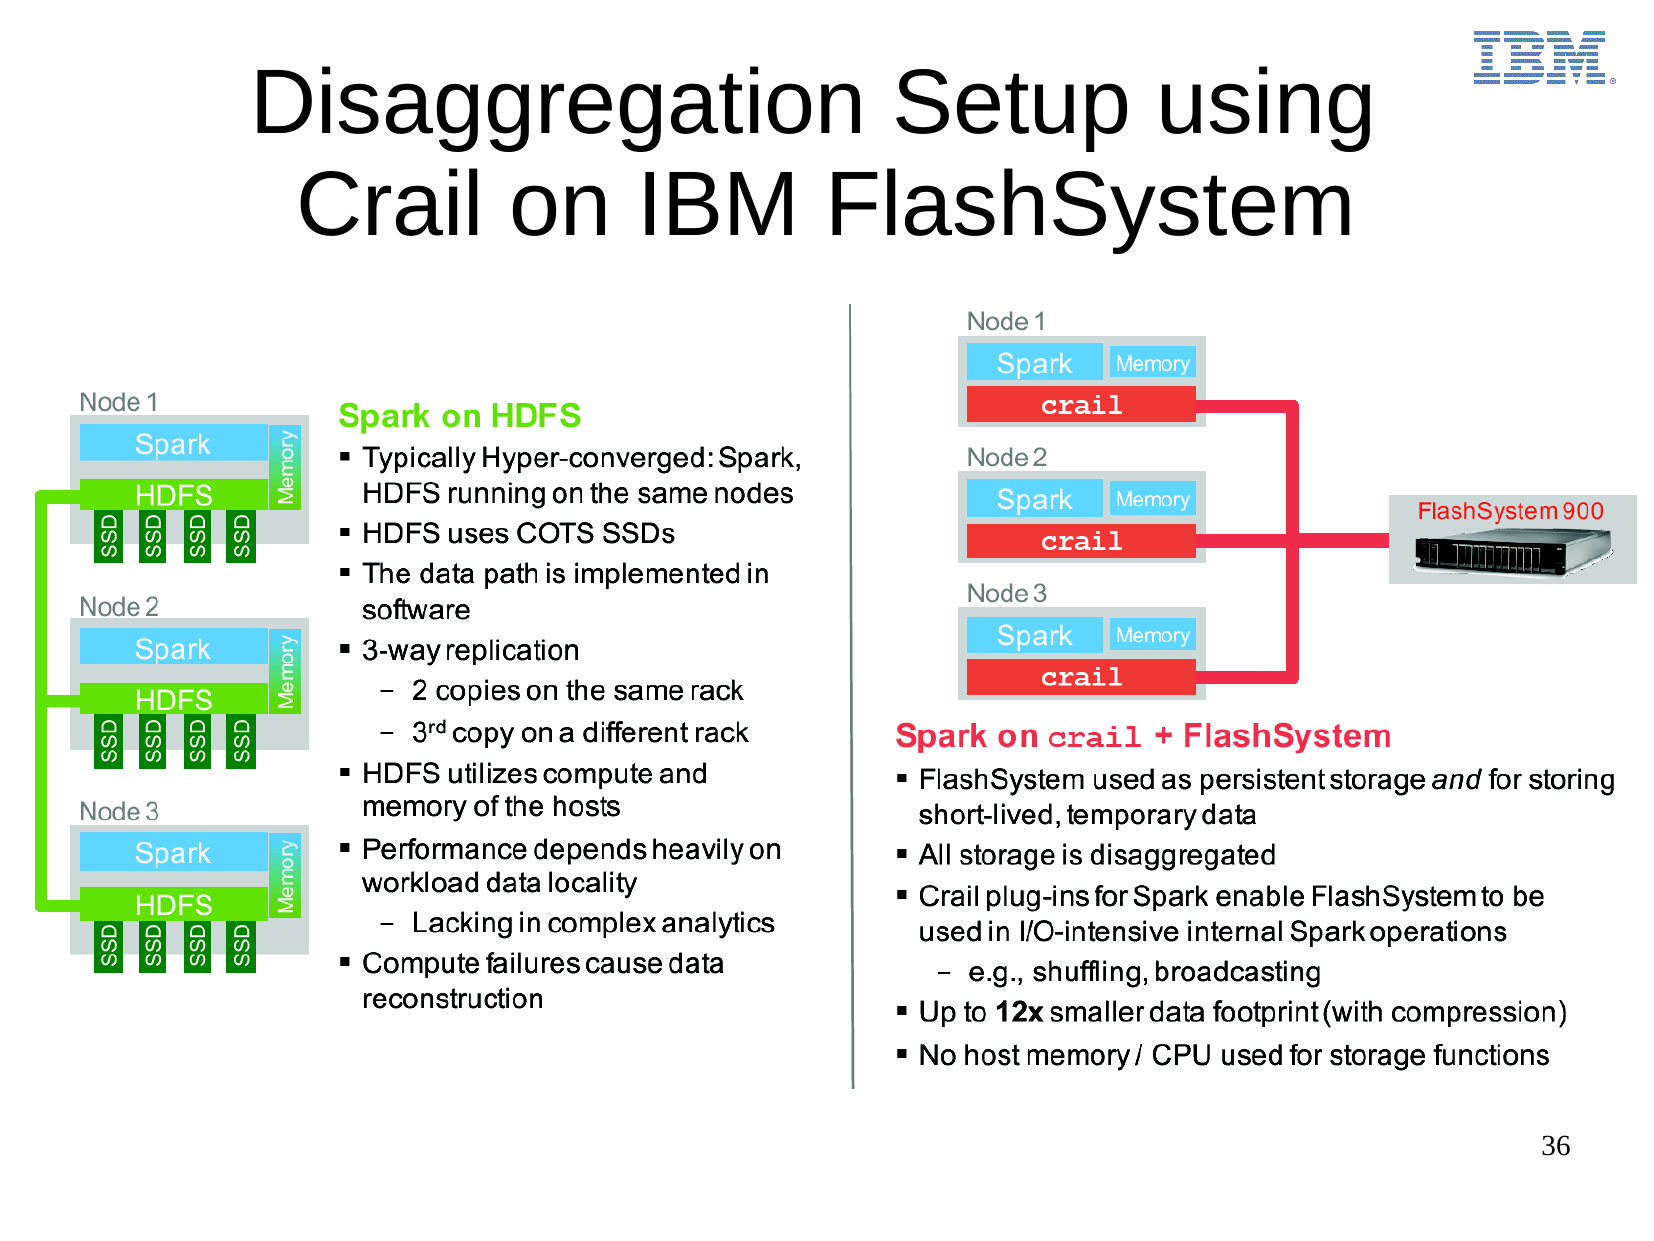

# Disaggregation Setup using Crail on IBM FlashSystem
36